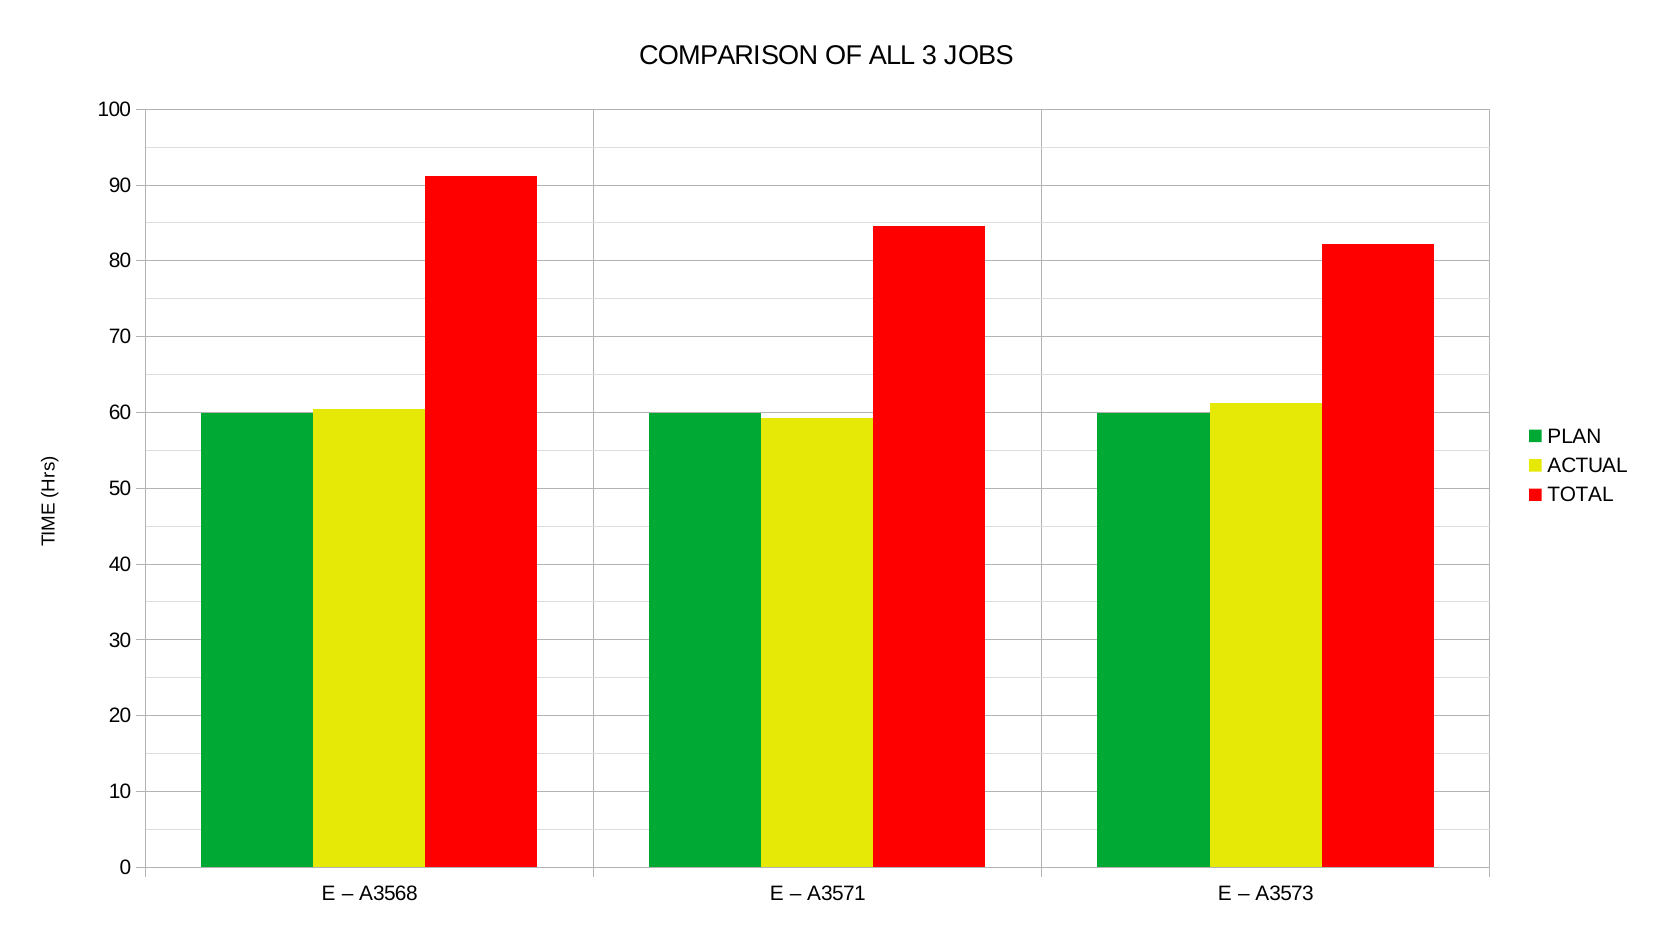

### Chart: COMPARISON OF ALL 3 JOBS
| Category | PLAN | ACTUAL | TOTAL |
|---|---|---|---|
| E – A3568 | 60.0 | 60.5 | 91.25 |
| E – A3571 | 60.0 | 59.21 | 84.56 |
| E – A3573 | 60.0 | 61.24 | 82.28 |